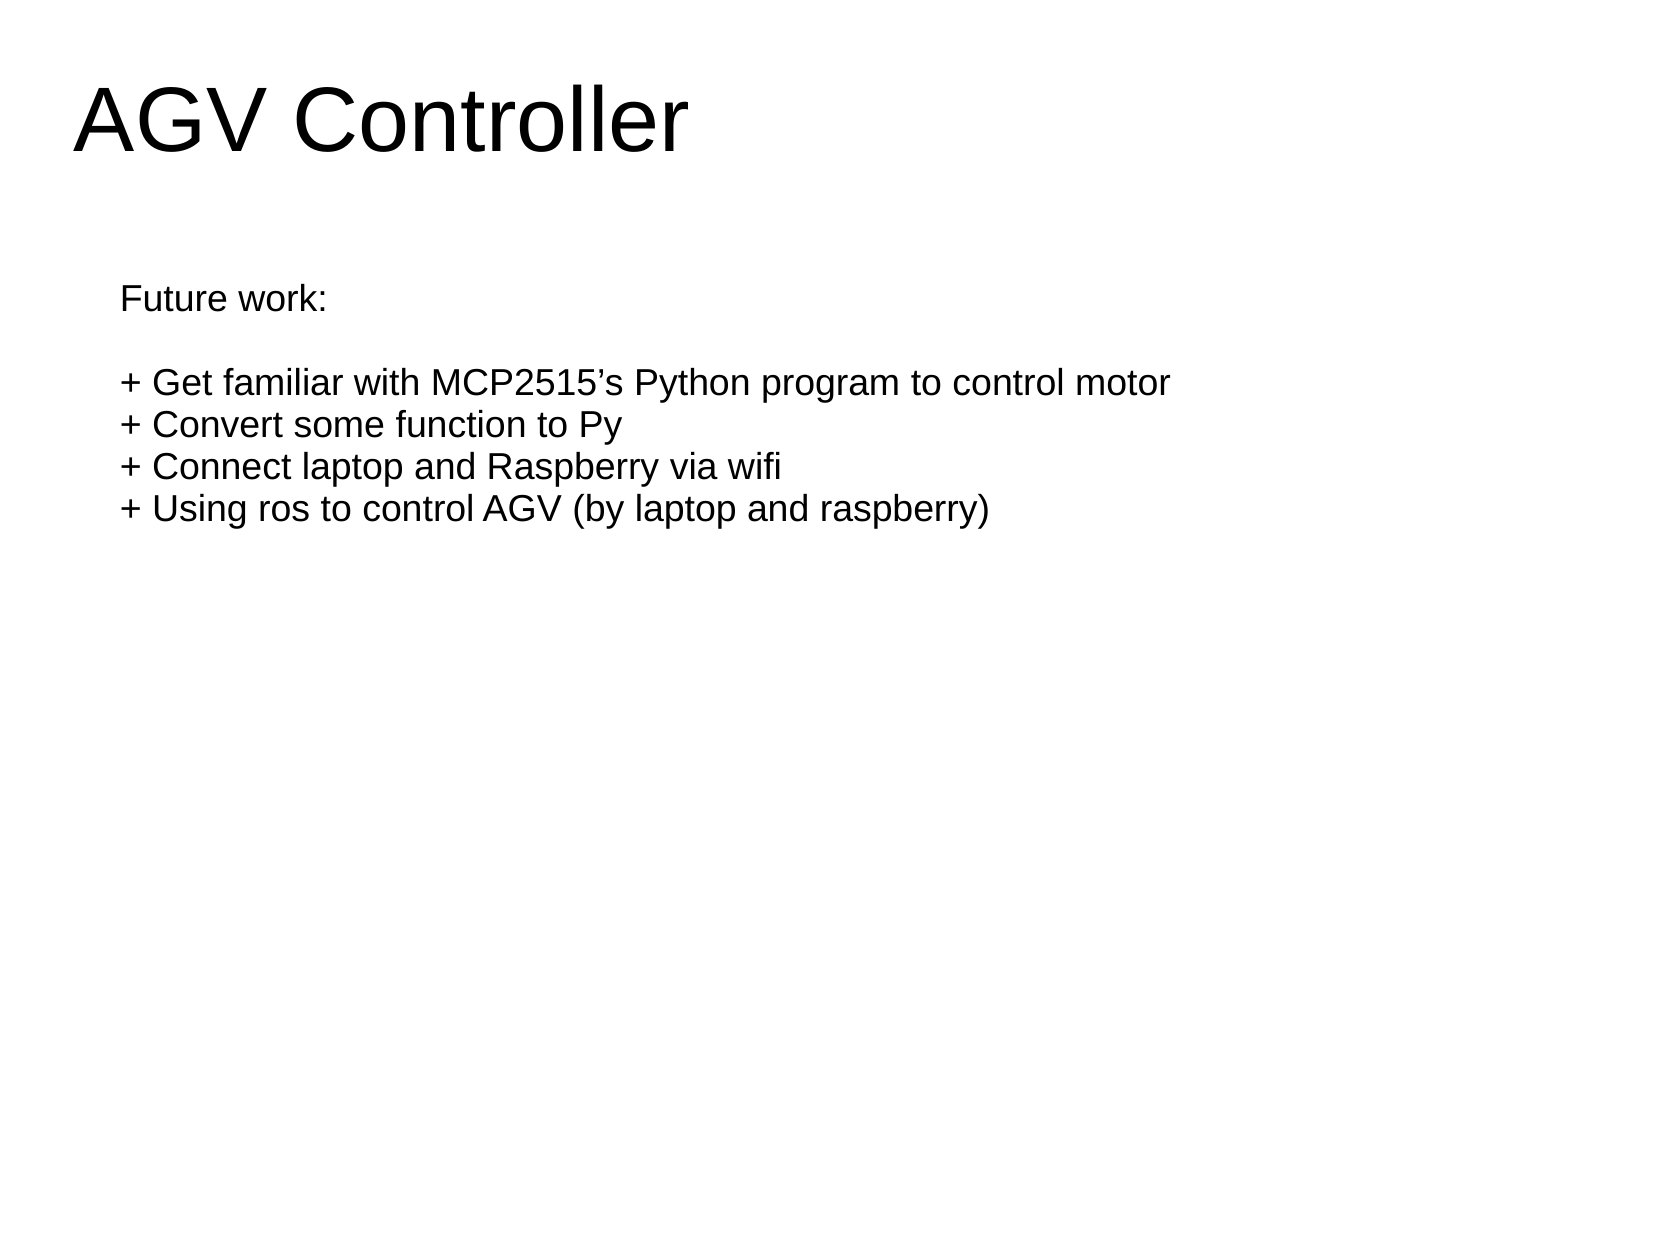

# AGV Controller
Future work:
+ Get familiar with MCP2515’s Python program to control motor
+ Convert some function to Py
+ Connect laptop and Raspberry via wifi
+ Using ros to control AGV (by laptop and raspberry)